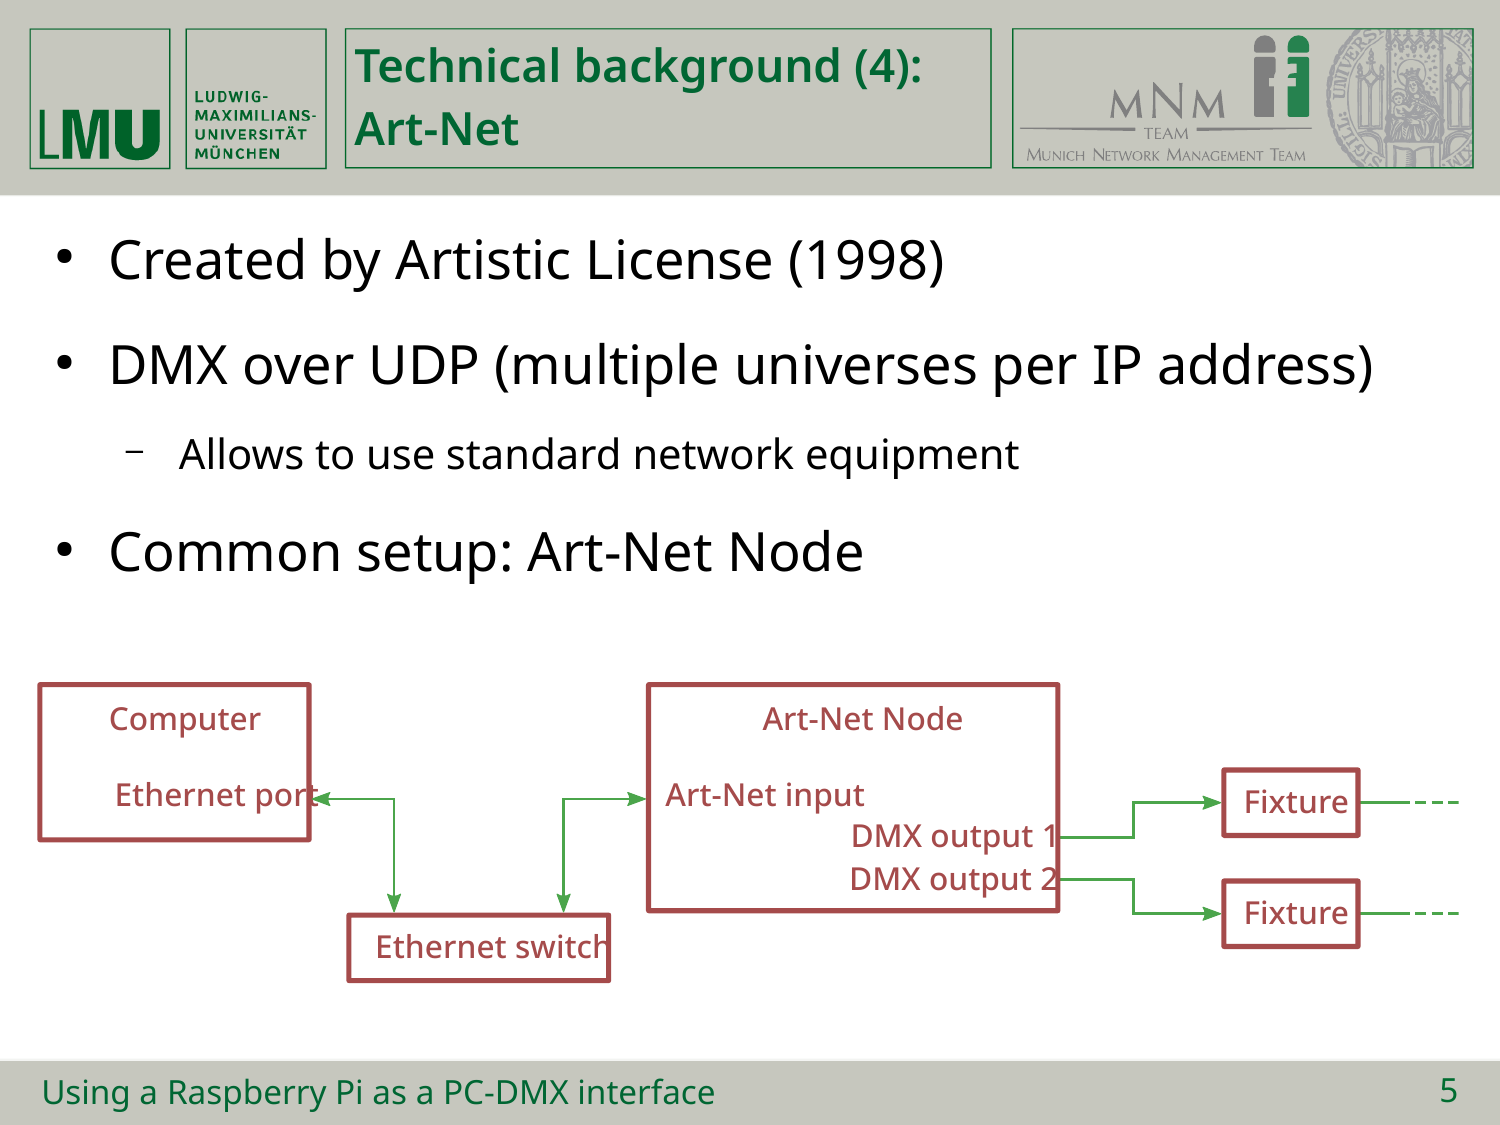

# Technical background (4): Art-Net
Created by Artistic License (1998)
DMX over UDP (multiple universes per IP address)
Allows to use standard network equipment
Common setup: Art-Net Node
PC-DMX interface with Raspberry Pi
5